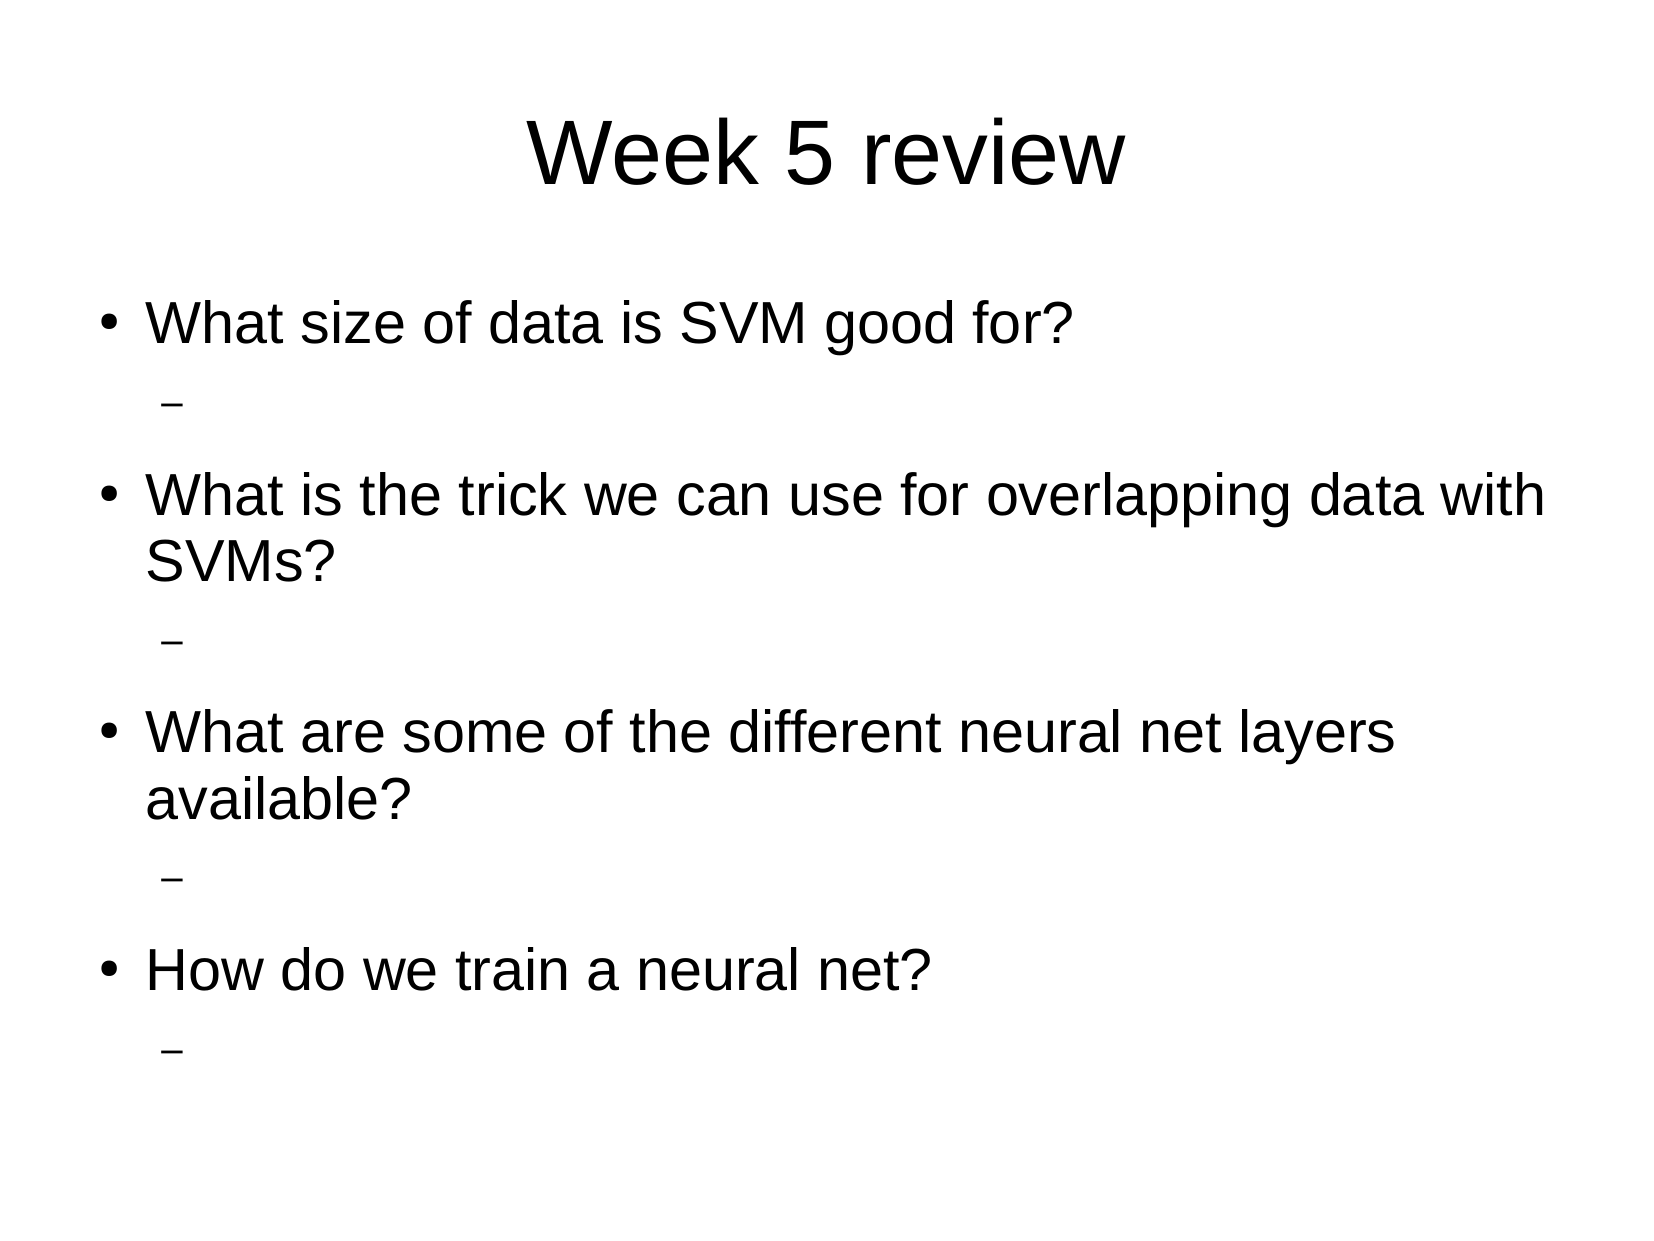

# Week 5 review
What size of data is SVM good for?
What is the trick we can use for overlapping data with SVMs?
What are some of the different neural net layers available?
How do we train a neural net?